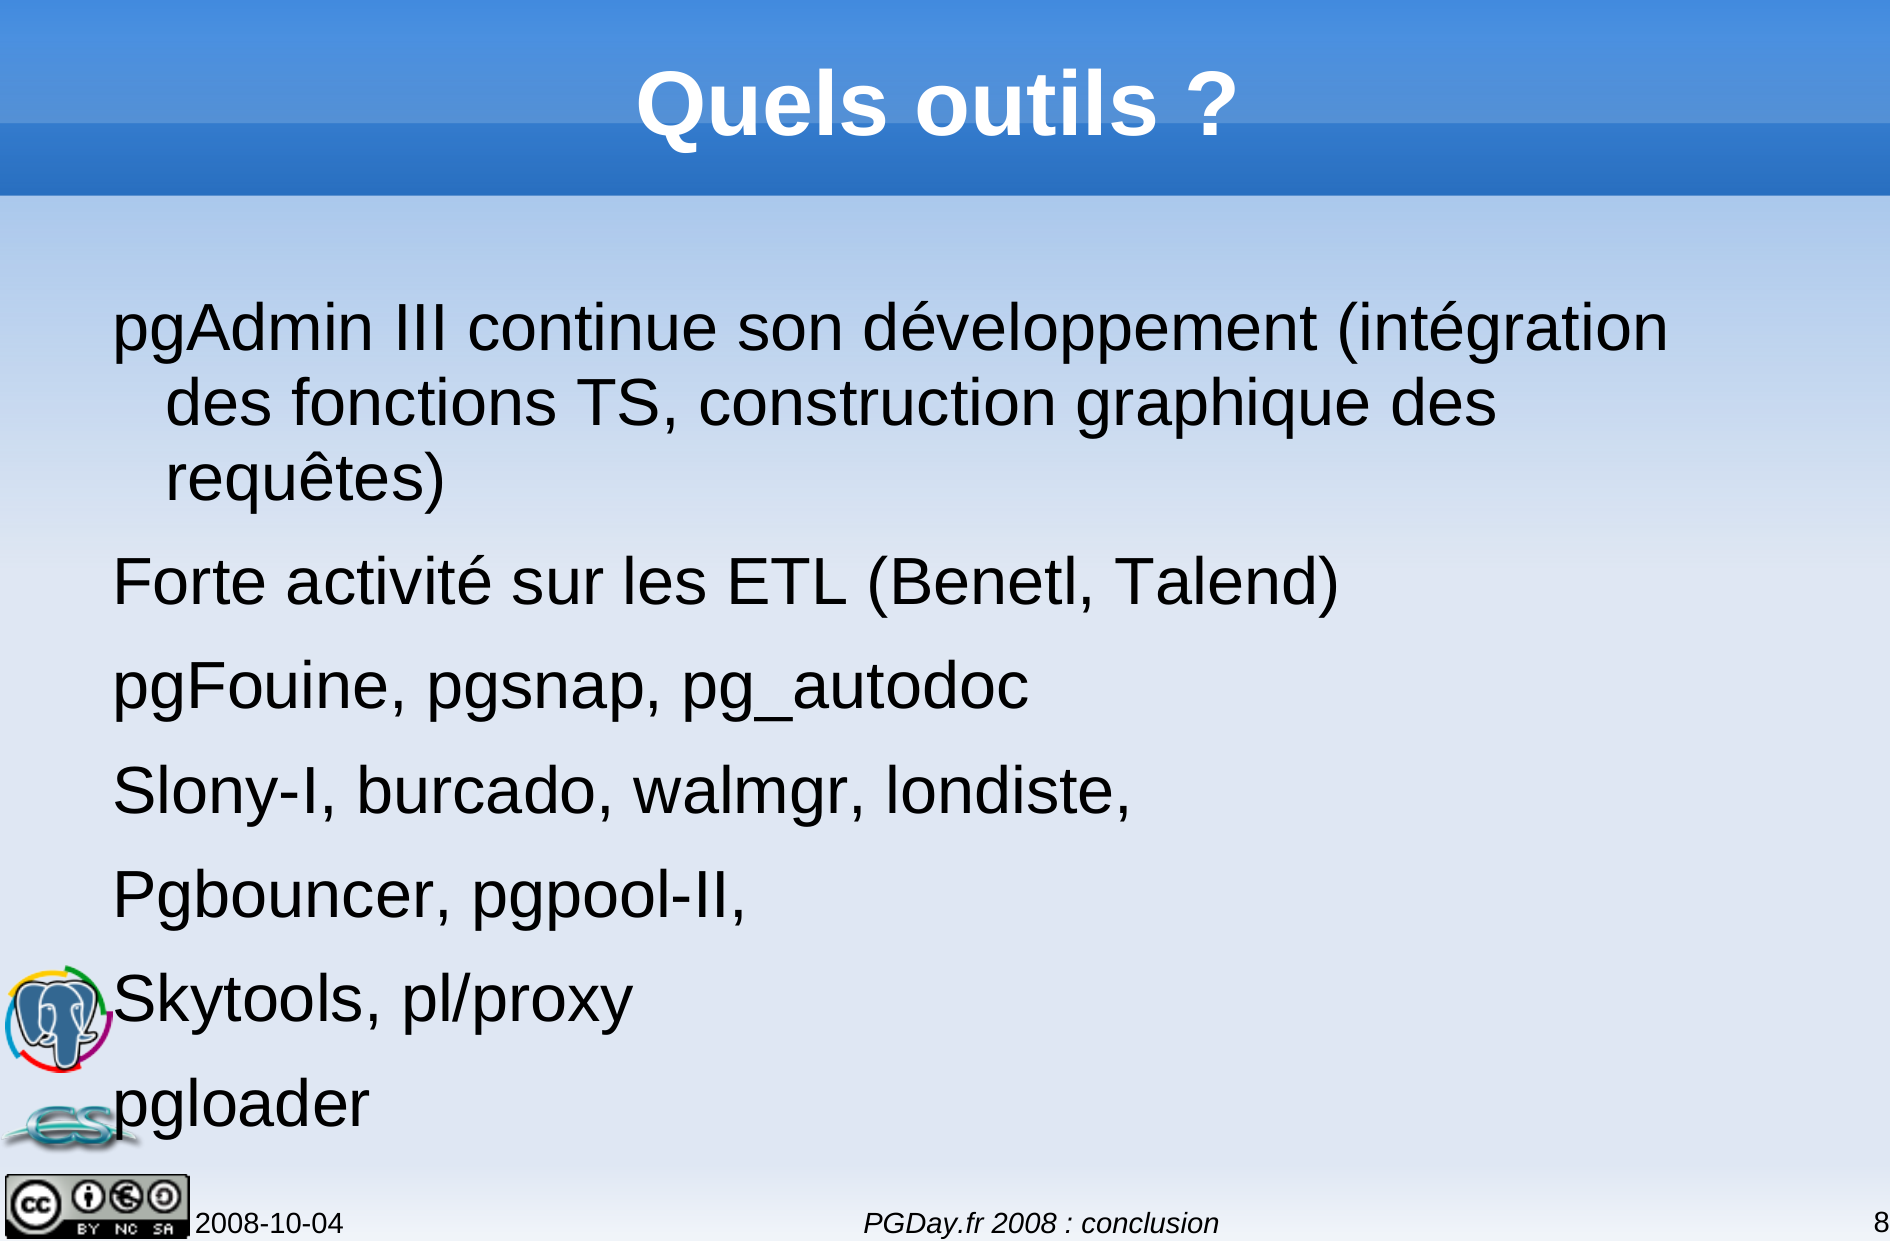

# Quels outils ?
pgAdmin III continue son développement (intégration des fonctions TS, construction graphique des requêtes)
Forte activité sur les ETL (Benetl, Talend)
pgFouine, pgsnap, pg_autodoc
Slony-I, burcado, walmgr, londiste,
Pgbouncer, pgpool-II,
Skytools, pl/proxy
pgloader
8
2008-10-04
PGDay.fr 2008 : conclusion